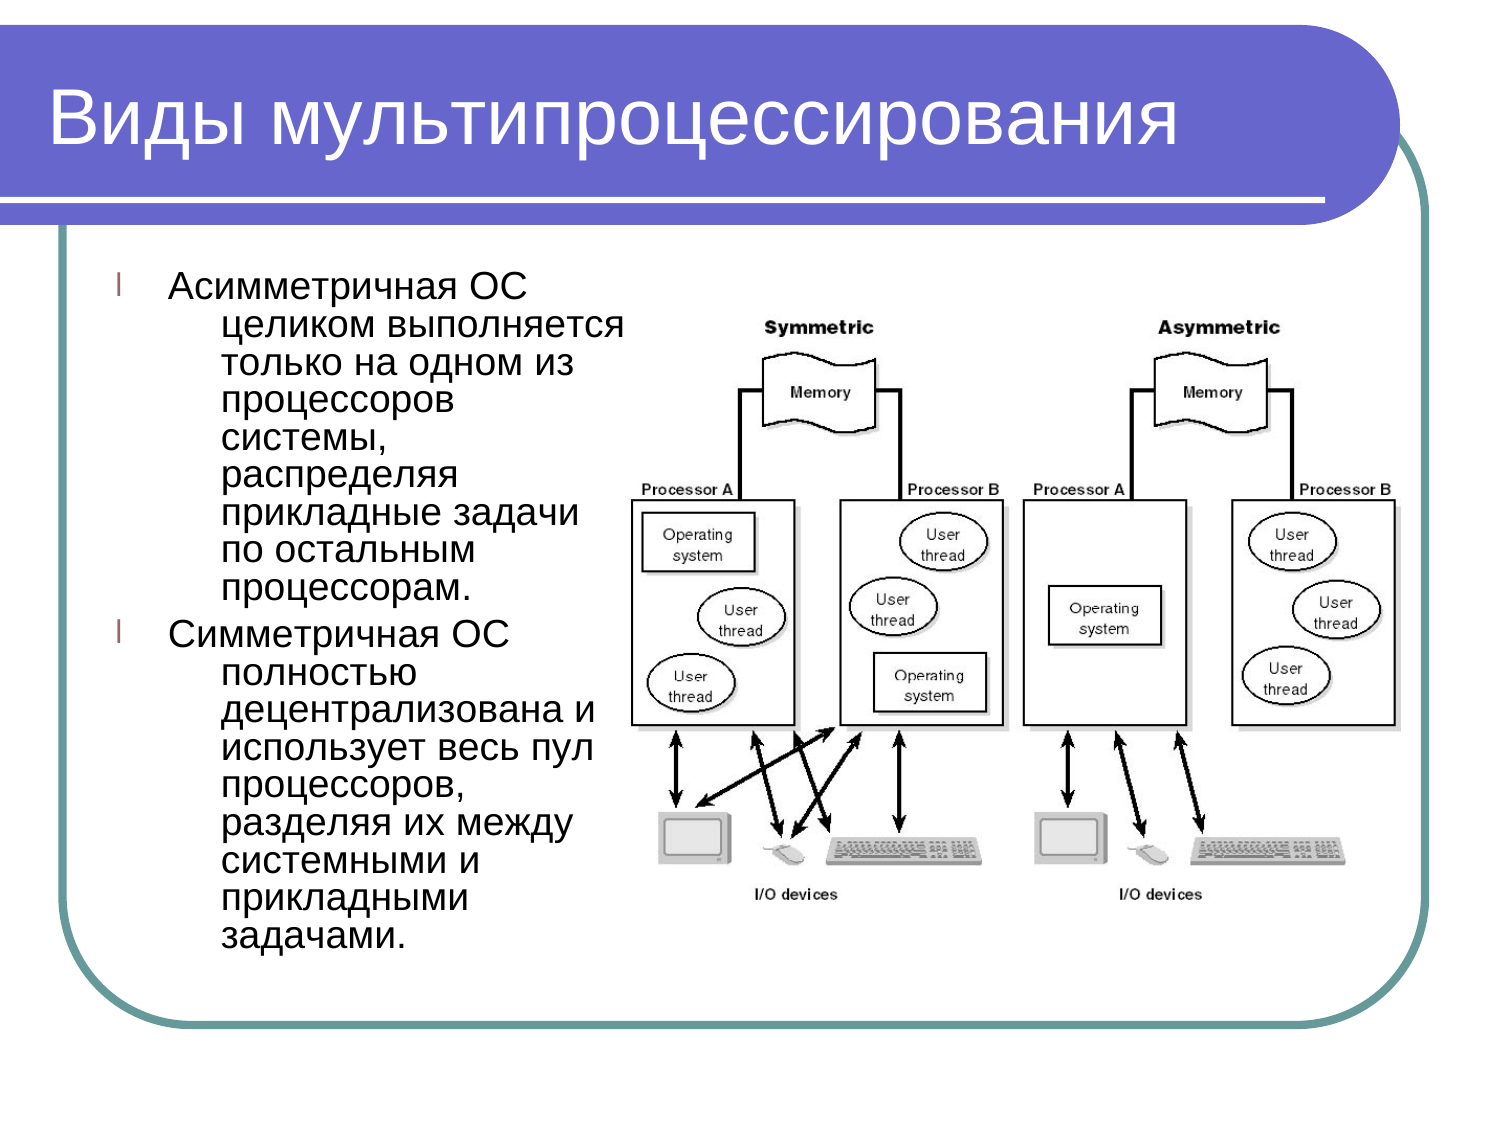

# Виды мультипроцессирования
Асимметричная ОС целиком выполняется только на одном из процессоров системы, распределяя прикладные задачи по остальным процессорам.
Симметричная ОС полностью децентрализована и использует весь пул процессоров, разделяя их между системными и прикладными задачами.